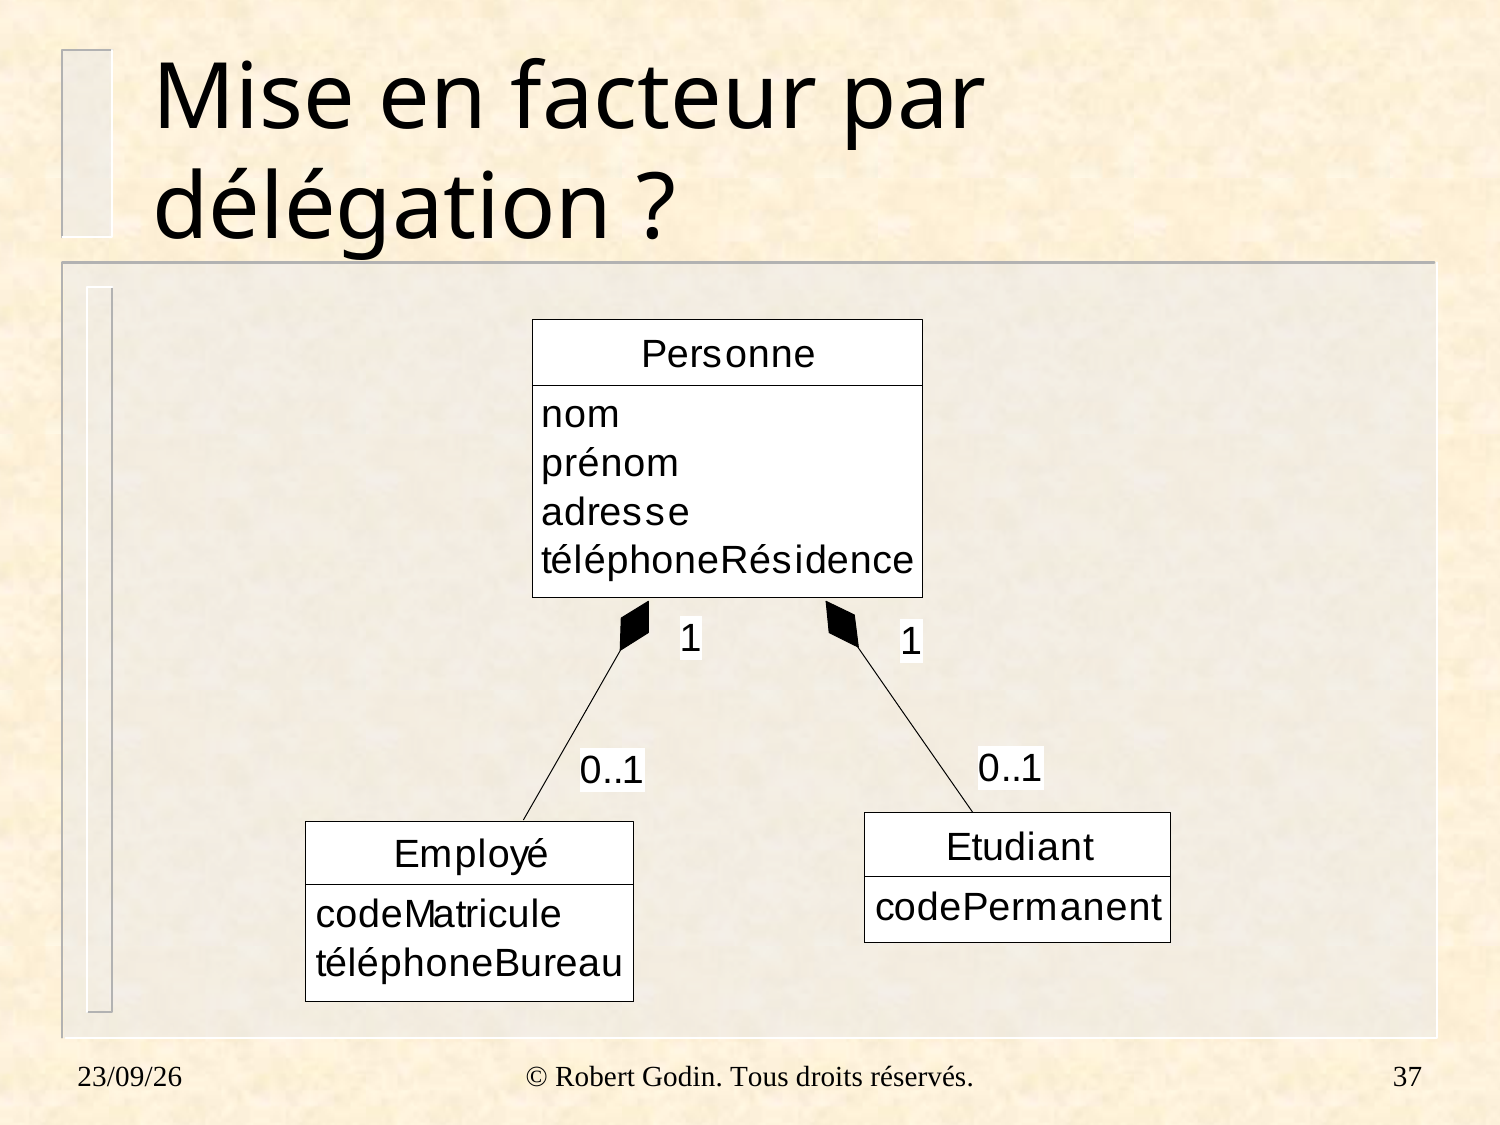

# Mise en facteur par délégation ?
© Robert Godin. Tous droits réservés.